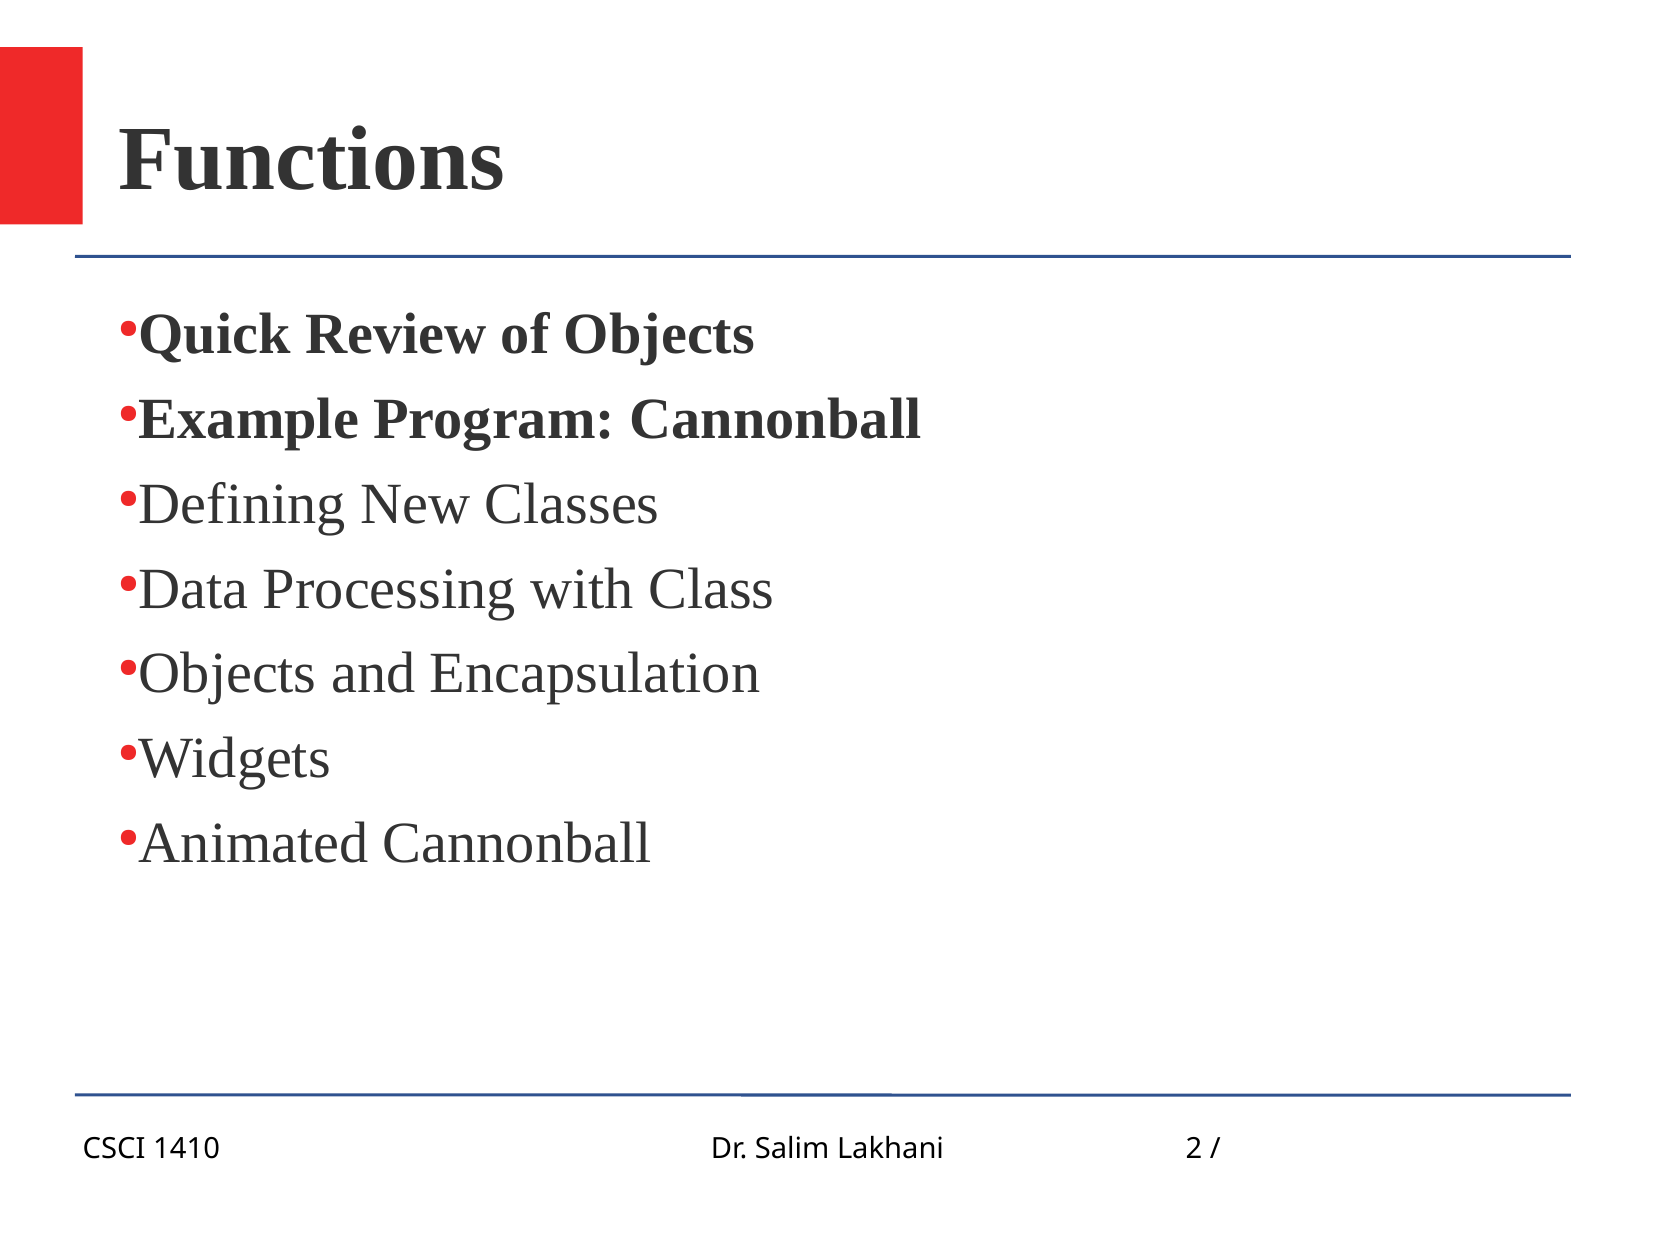

# Functions
Quick Review of Objects
Example Program: Cannonball
Defining New Classes
Data Processing with Class
Objects and Encapsulation
Widgets
Animated Cannonball
CSCI 1410
Dr. Salim Lakhani
1 /